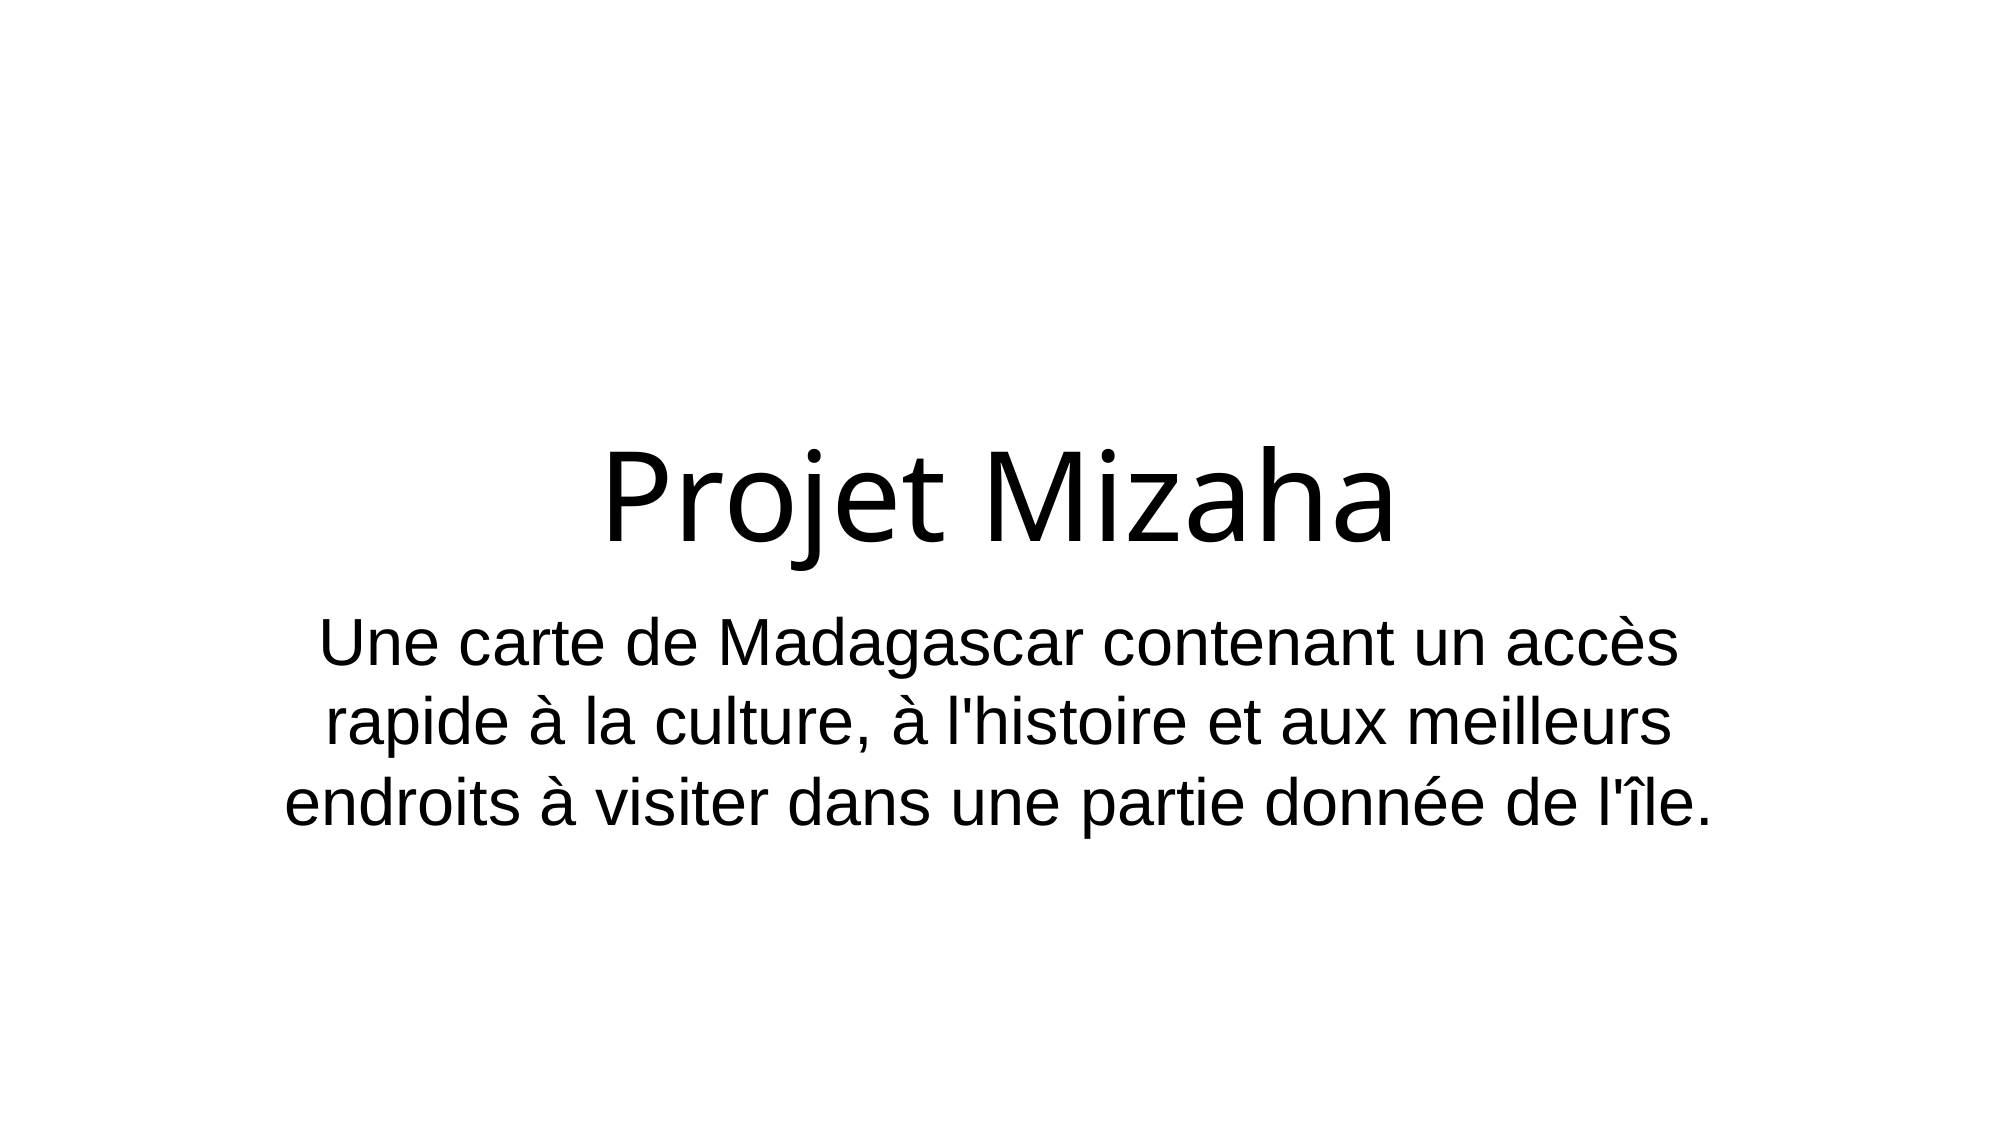

# Projet Mizaha
Une carte de Madagascar contenant un accès rapide à la culture, à l'histoire et aux meilleurs endroits à visiter dans une partie donnée de l'île.